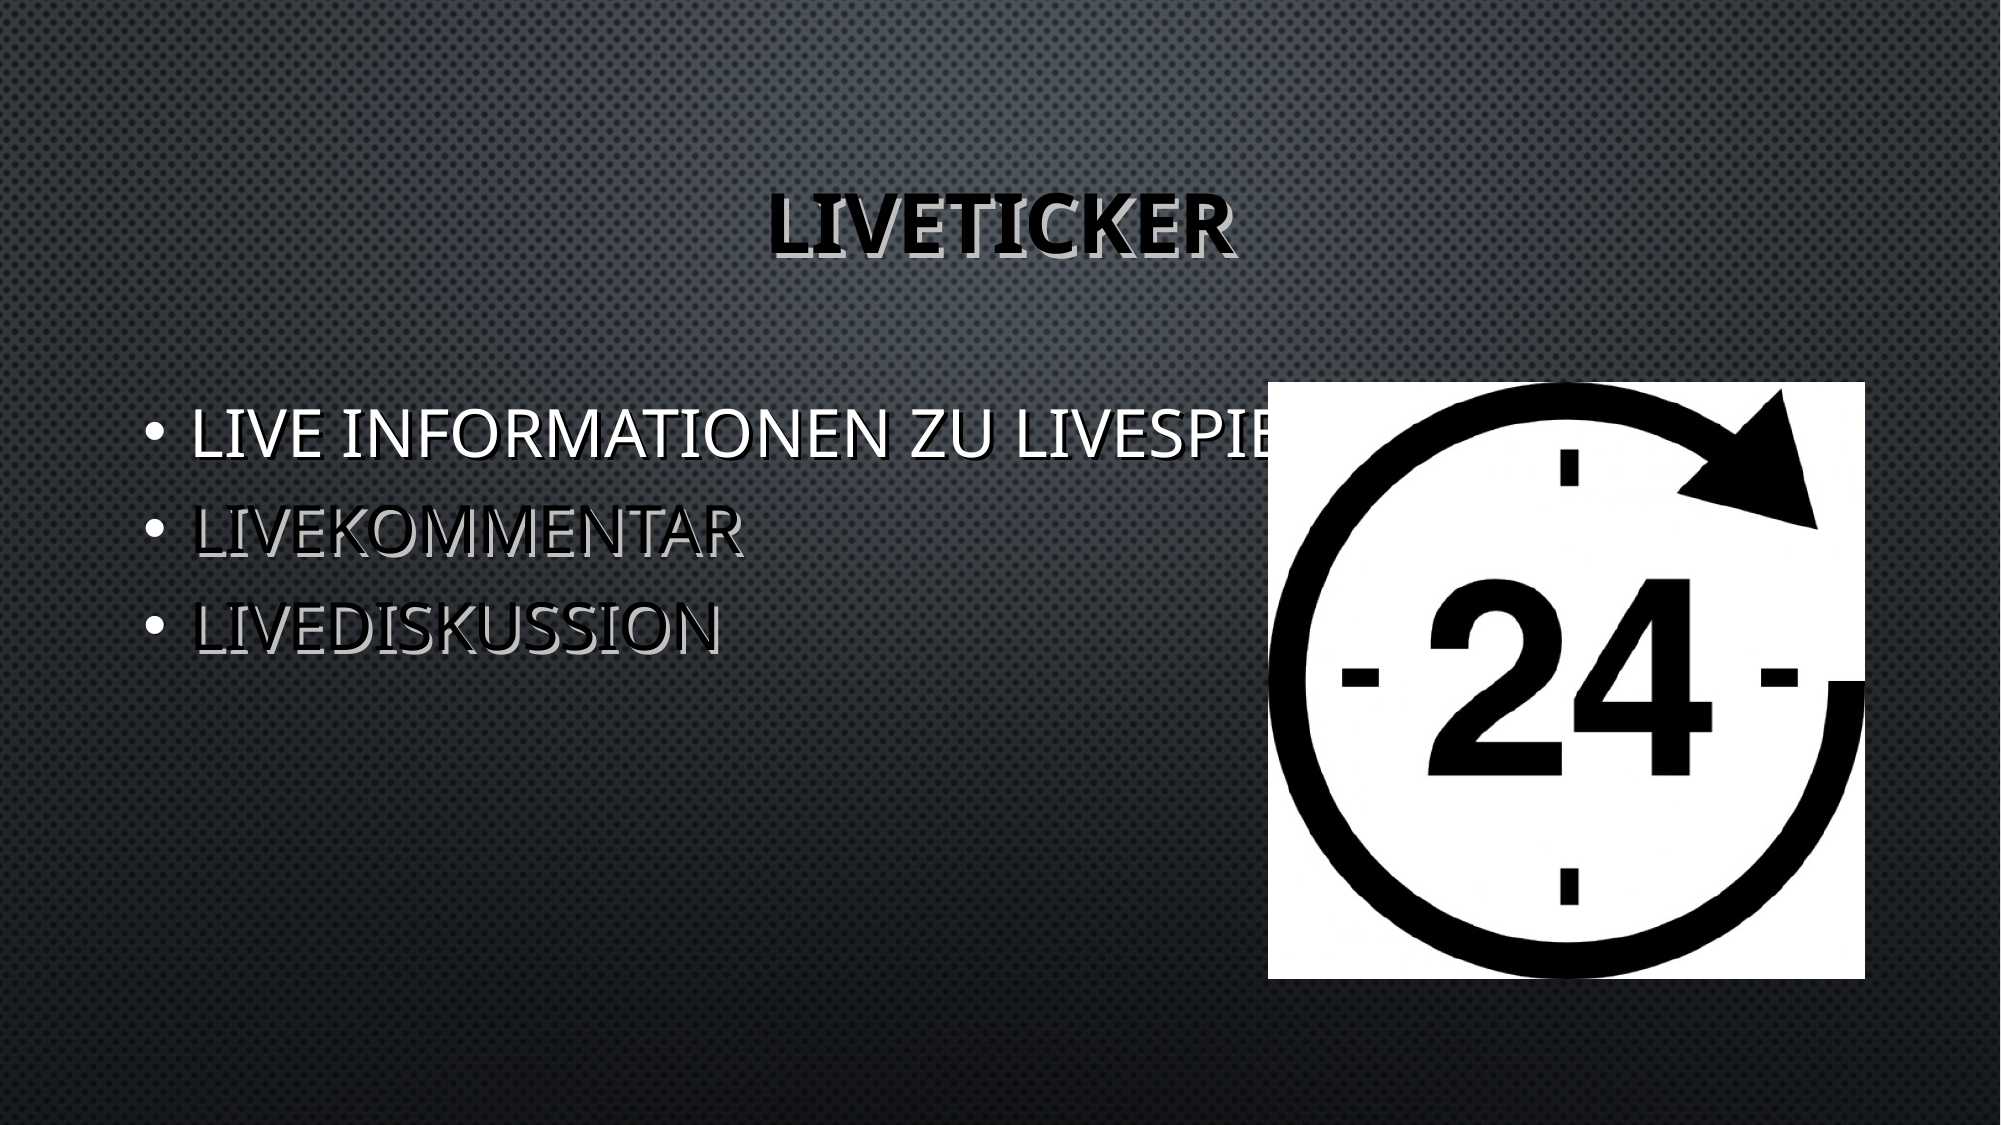

# Liveticker
Live Informationen zu Livespielen
Livekommentar
Livediskussion